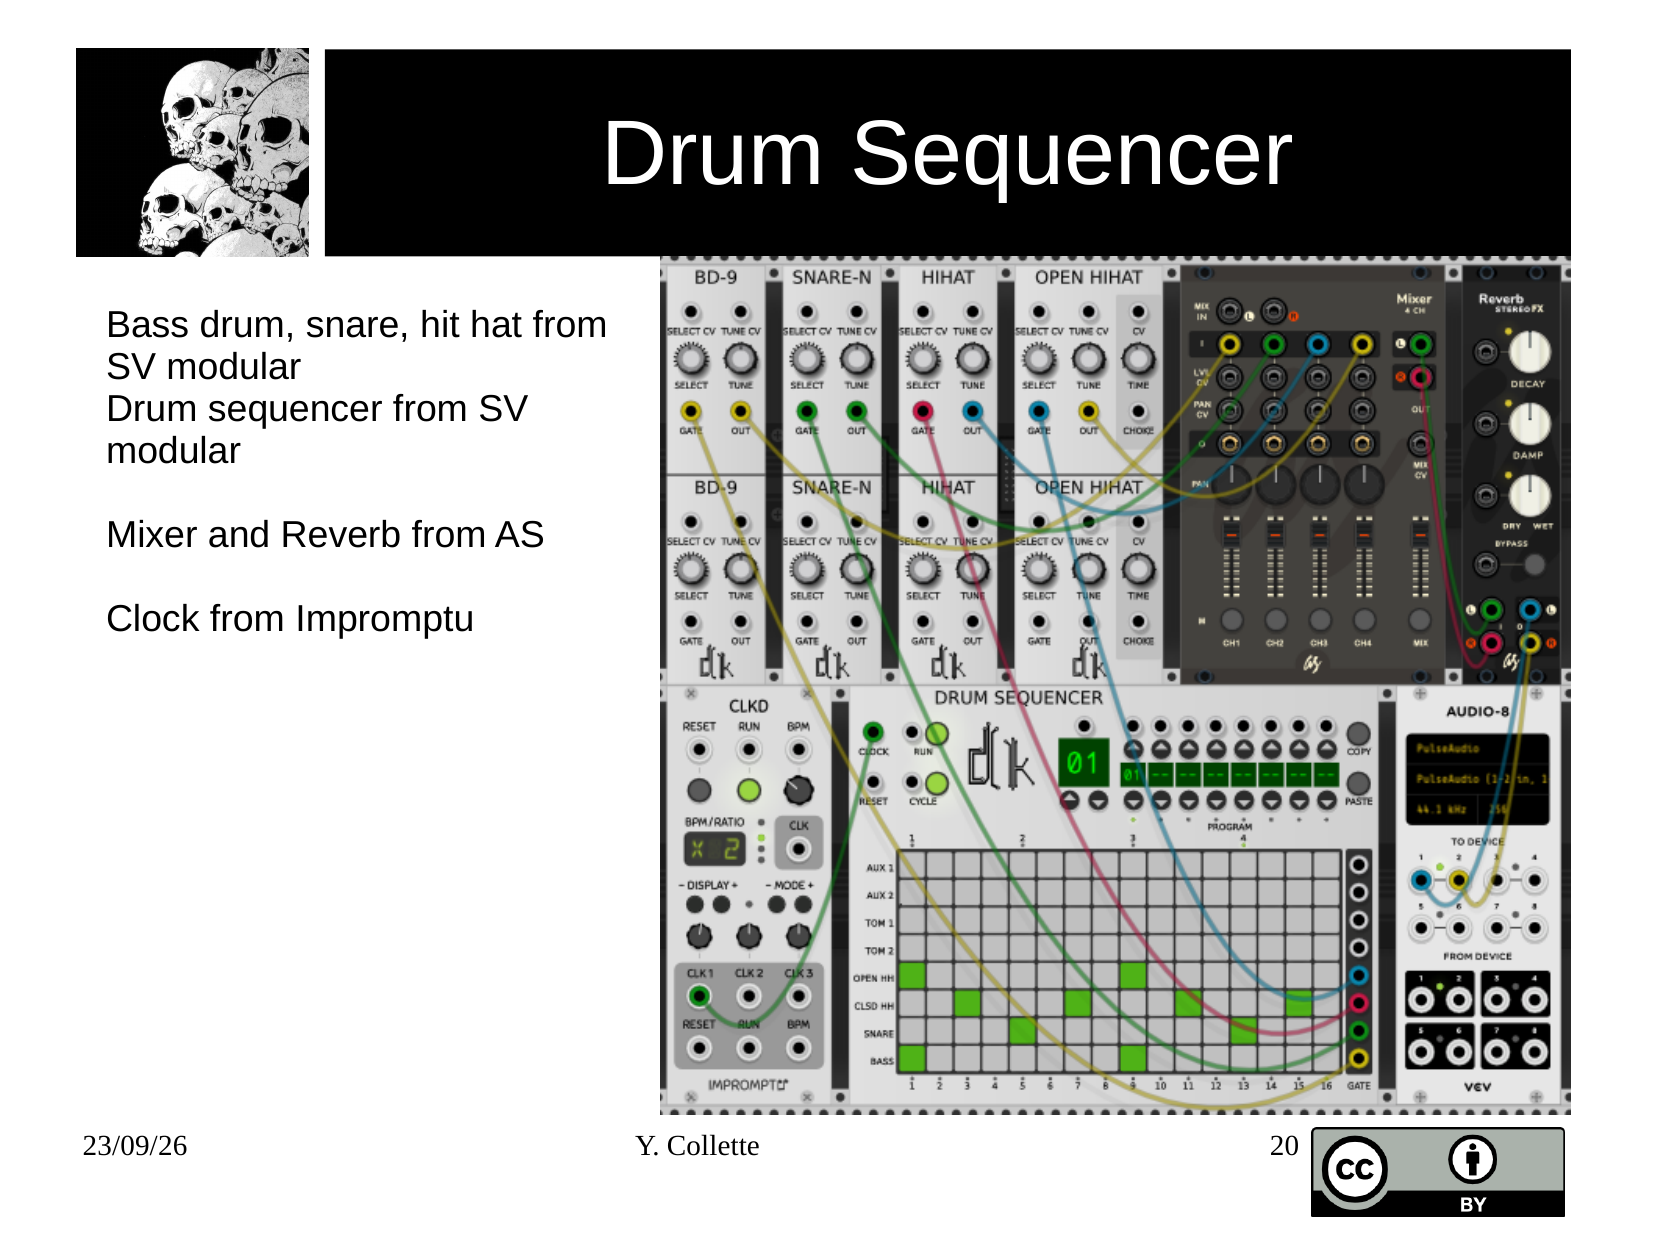

# Drum Sequencer
Bass drum, snare, hit hat from SV modular
Drum sequencer from SV modular
Mixer and Reverb from AS
Clock from Impromptu
Y. Collette
20